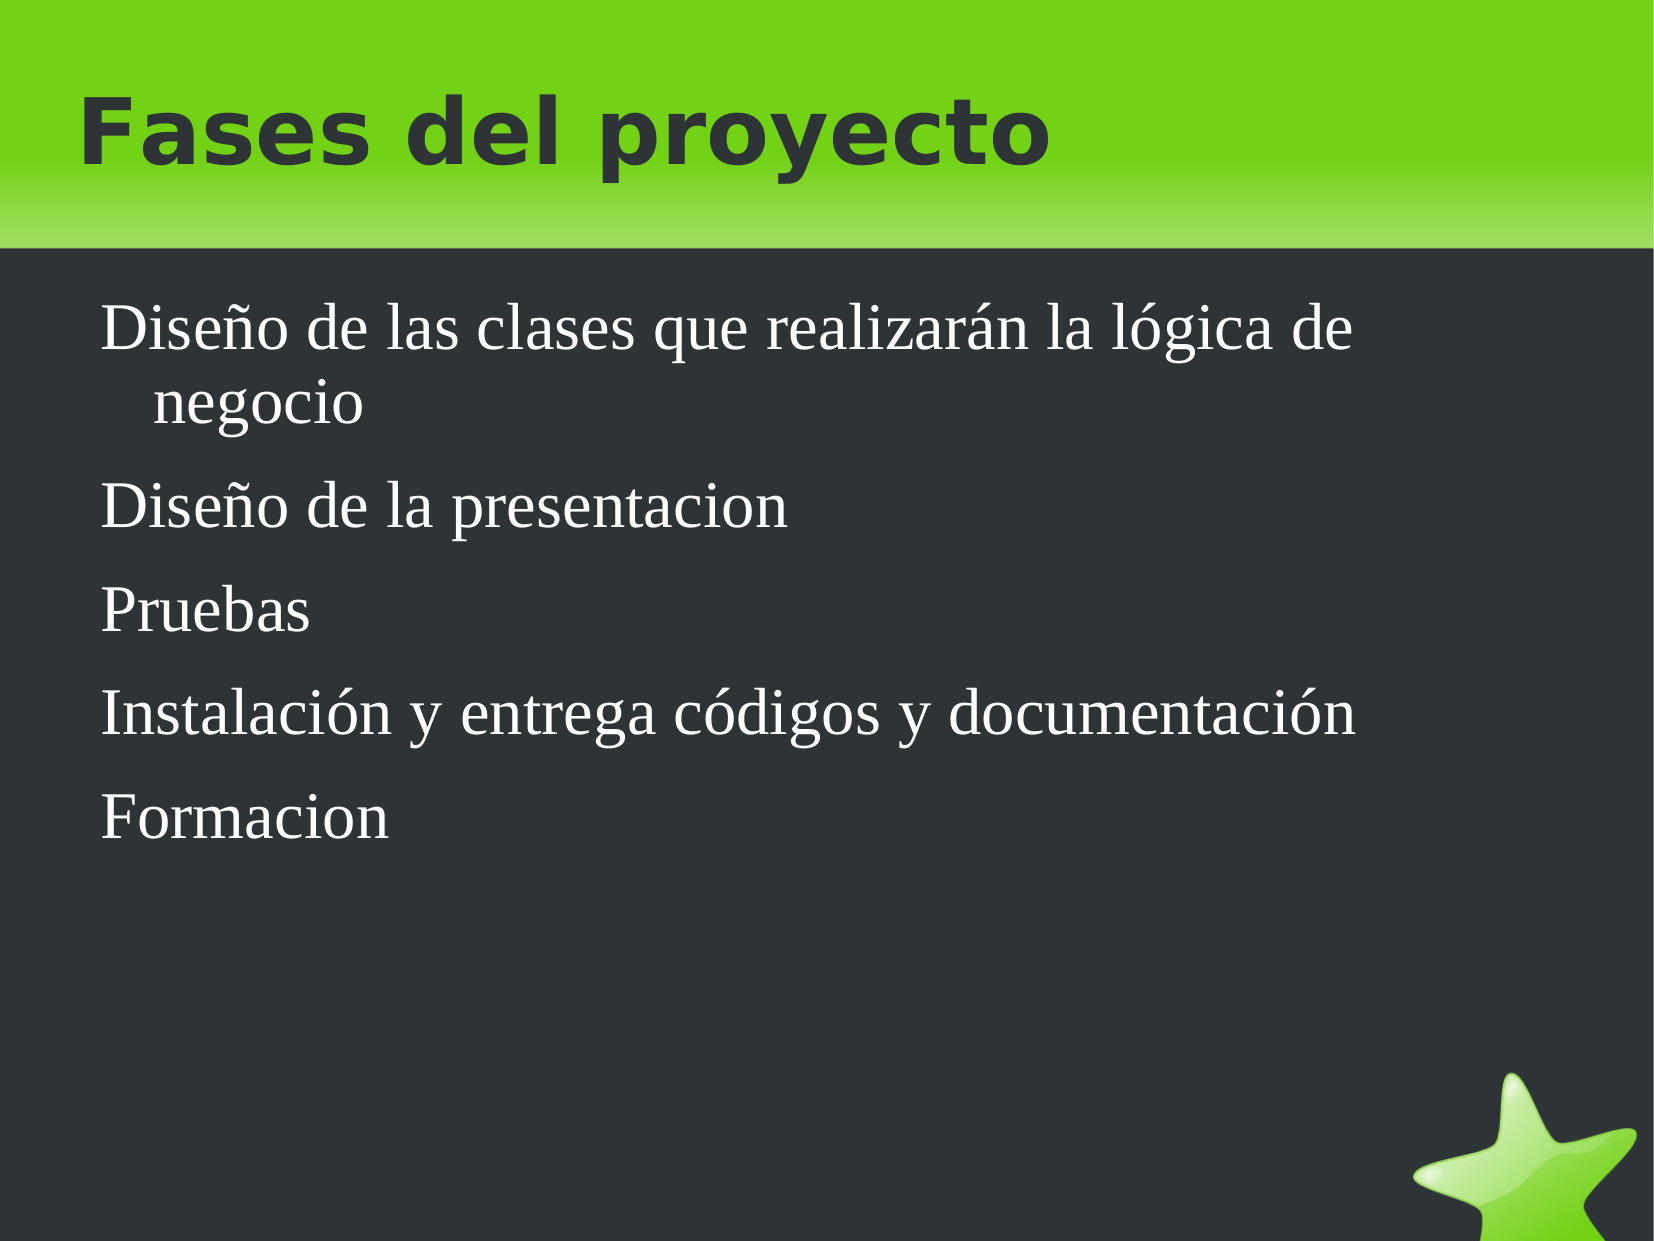

# Fases del proyecto
Diseño de las clases que realizarán la lógica de negocio
Diseño de la presentacion
Pruebas
Instalación y entrega códigos y documentación
Formacion